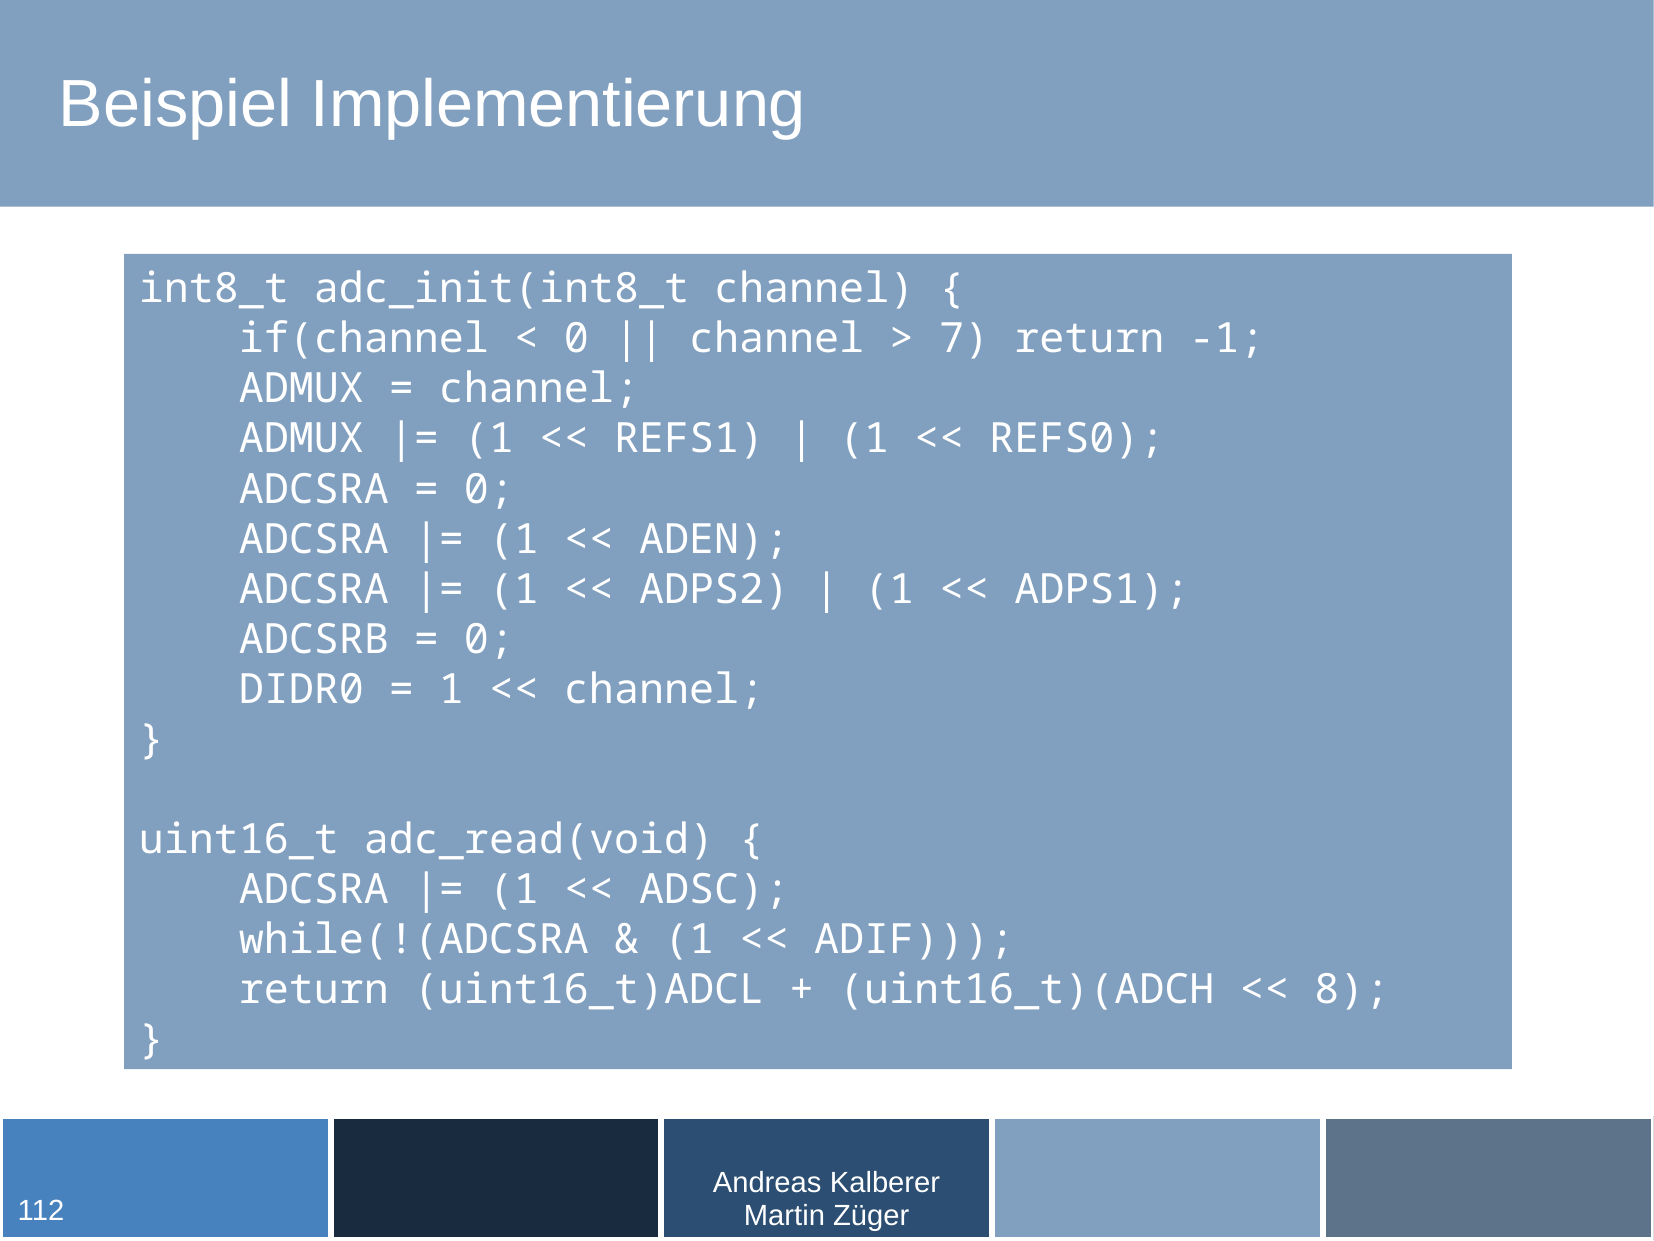

# Beispiel Implementierung
int8_t adc_init(int8_t channel) {
 if(channel < 0 || channel > 7) return -1;
 ADMUX = channel;
 ADMUX |= (1 << REFS1) | (1 << REFS0);
 ADCSRA = 0;
 ADCSRA |= (1 << ADEN);
 ADCSRA |= (1 << ADPS2) | (1 << ADPS1);
 ADCSRB = 0;
 DIDR0 = 1 << channel;
}
uint16_t adc_read(void) {
 ADCSRA |= (1 << ADSC);
 while(!(ADCSRA & (1 << ADIF)));
 return (uint16_t)ADCL + (uint16_t)(ADCH << 8);
}
LibreOffice Productivity Suite
112